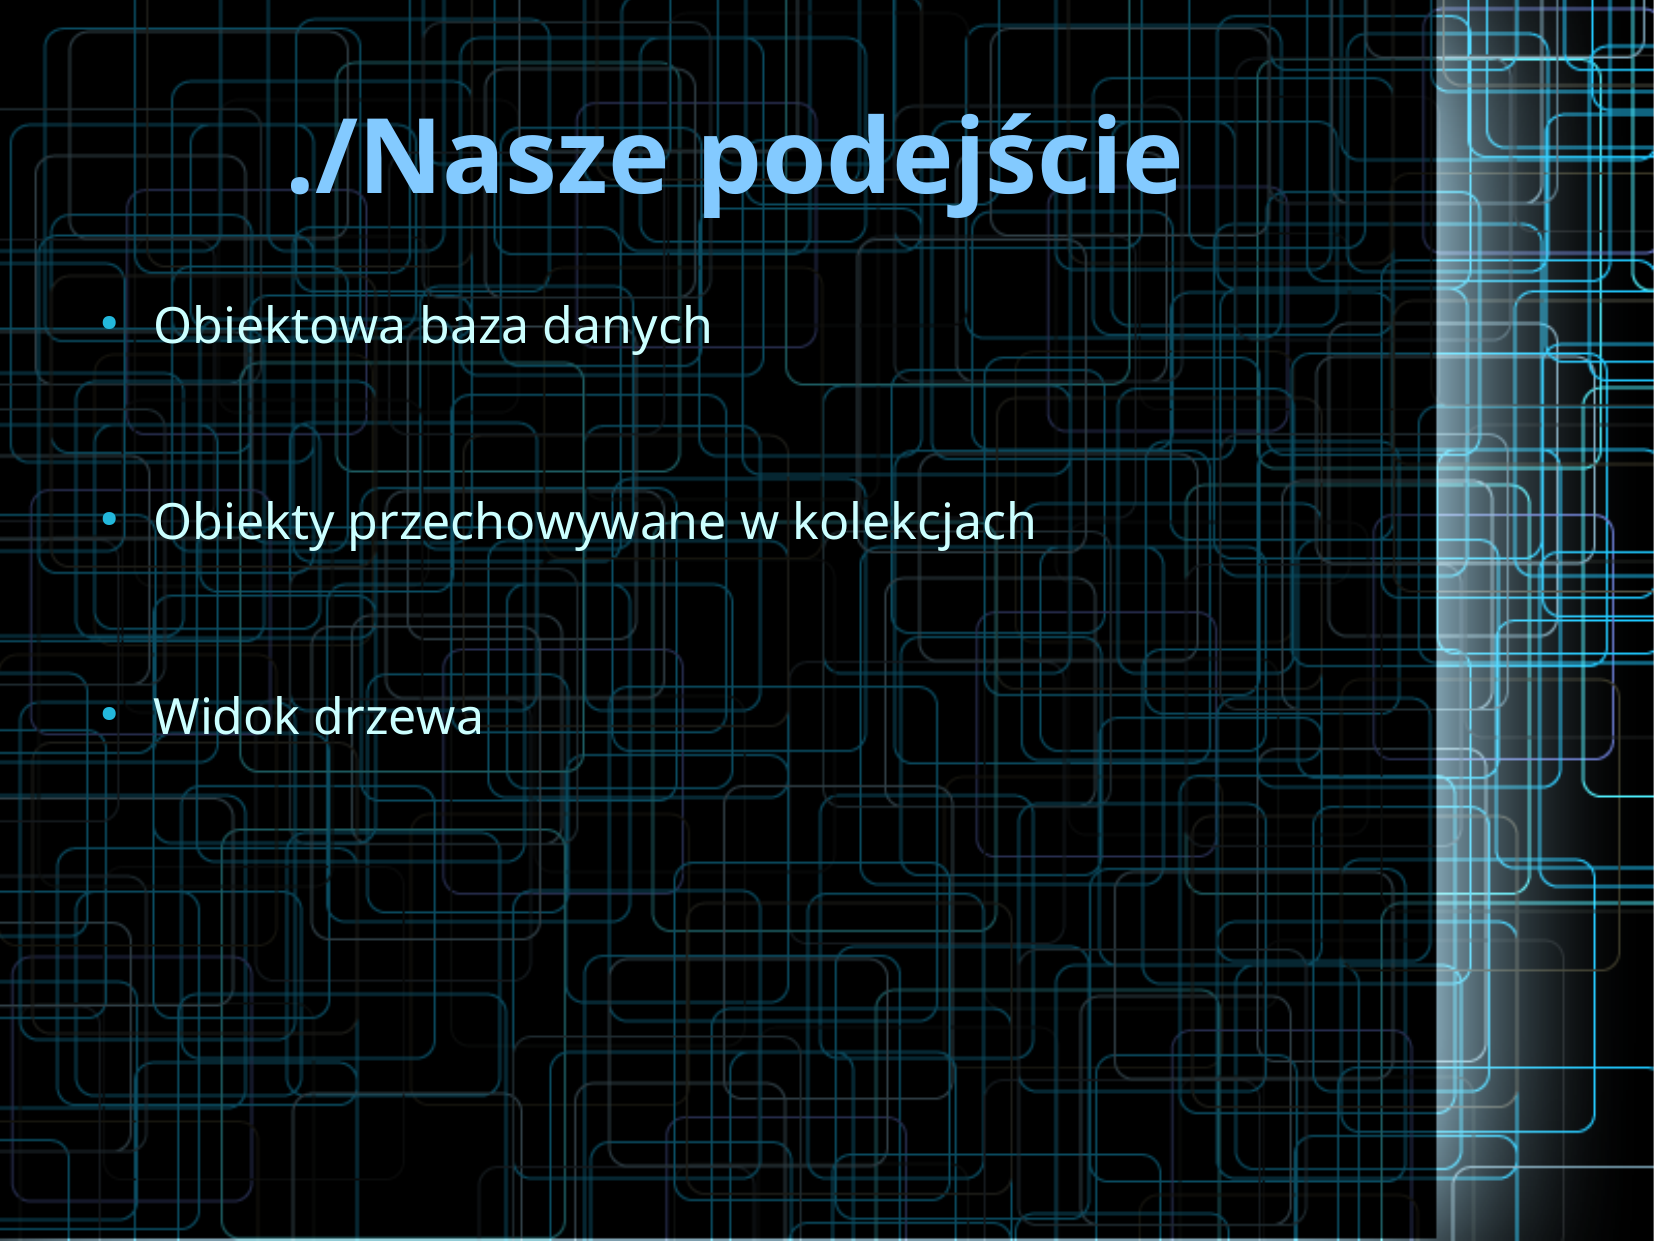

# ./Nasze podejście
Obiektowa baza danych
Obiekty przechowywane w kolekcjach
Widok drzewa